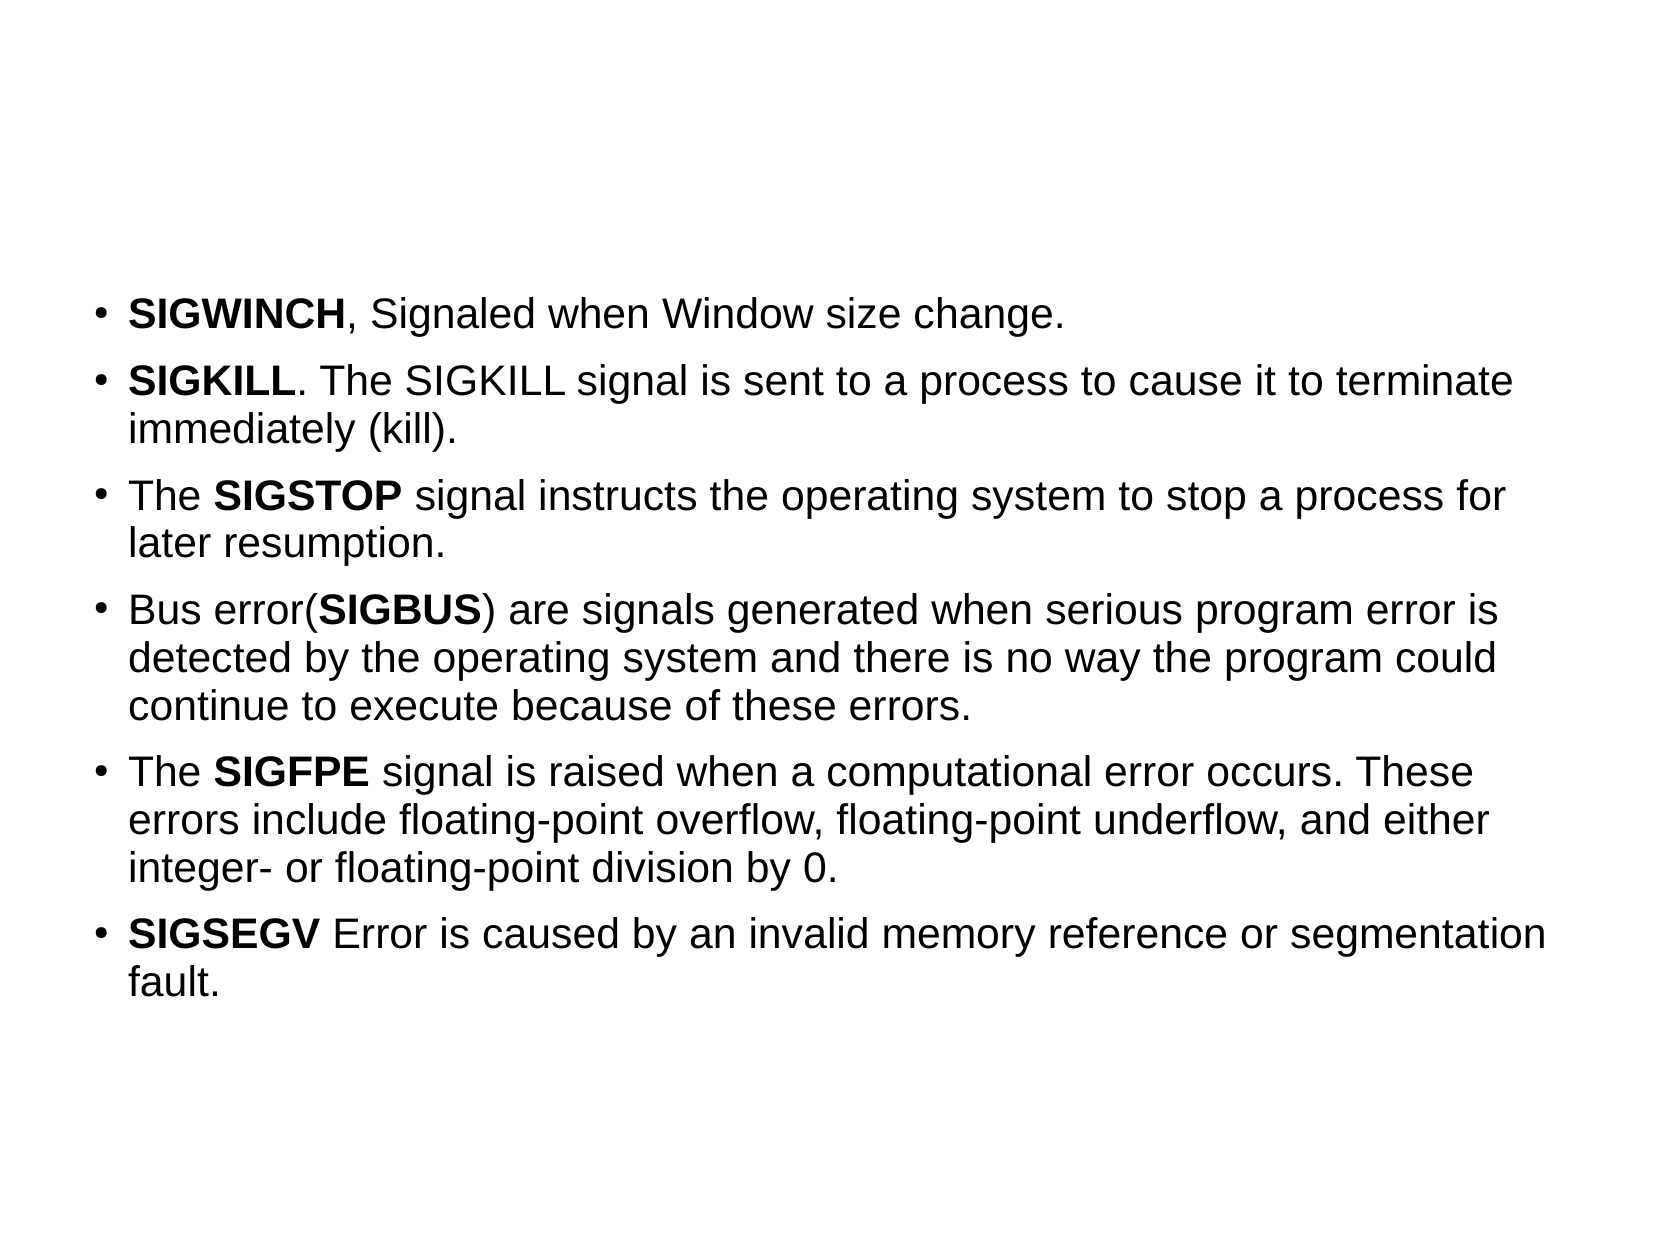

#
SIGWINCH, Signaled when Window size change.
SIGKILL. The SIGKILL signal is sent to a process to cause it to terminate immediately (kill).
The SIGSTOP signal instructs the operating system to stop a process for later resumption.
Bus error(SIGBUS) are signals generated when serious program error is detected by the operating system and there is no way the program could continue to execute because of these errors.
The SIGFPE signal is raised when a computational error occurs. These errors include floating-point overflow, floating-point underflow, and either integer- or floating-point division by 0.
SIGSEGV Error is caused by an invalid memory reference or segmentation fault.